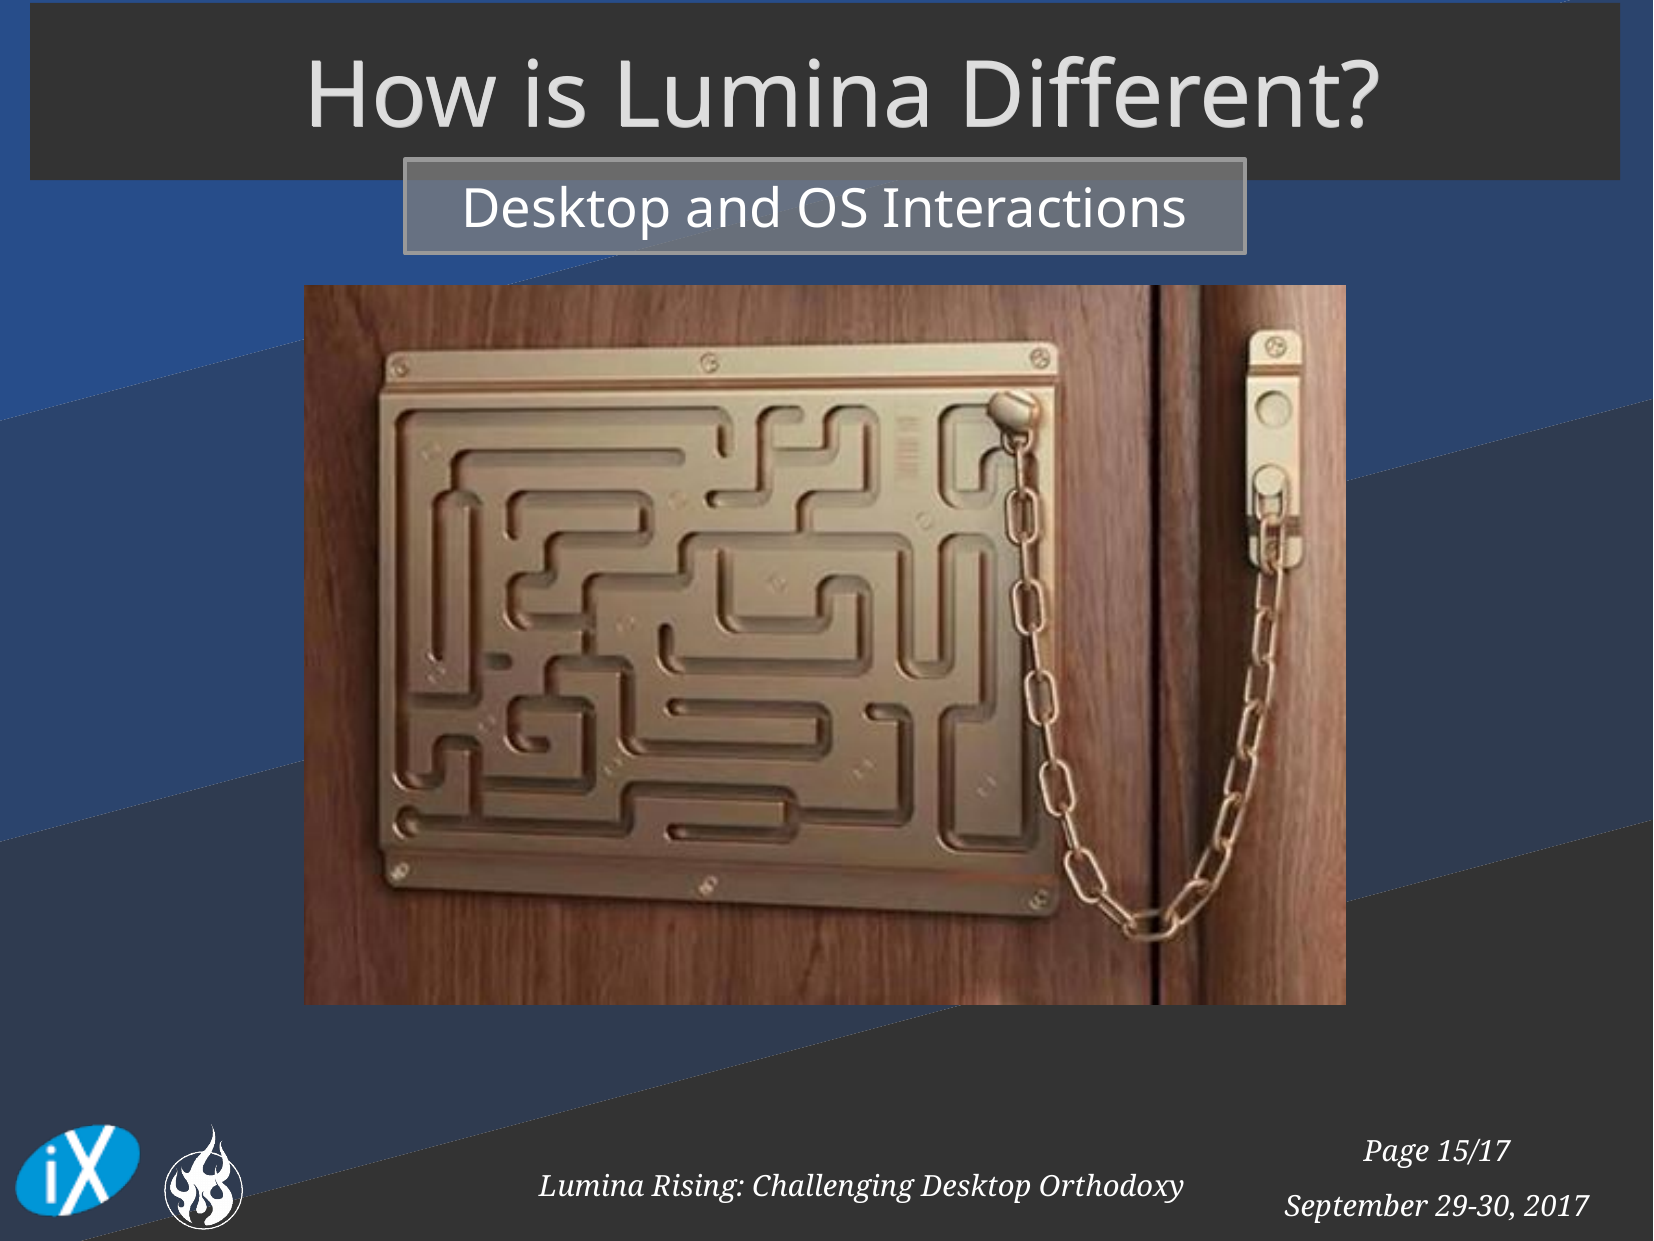

# How is Lumina Different?
Desktop and OS Interactions
Lumina Rising: Challenging Desktop Orthodoxy
15
September 29-30, 2017